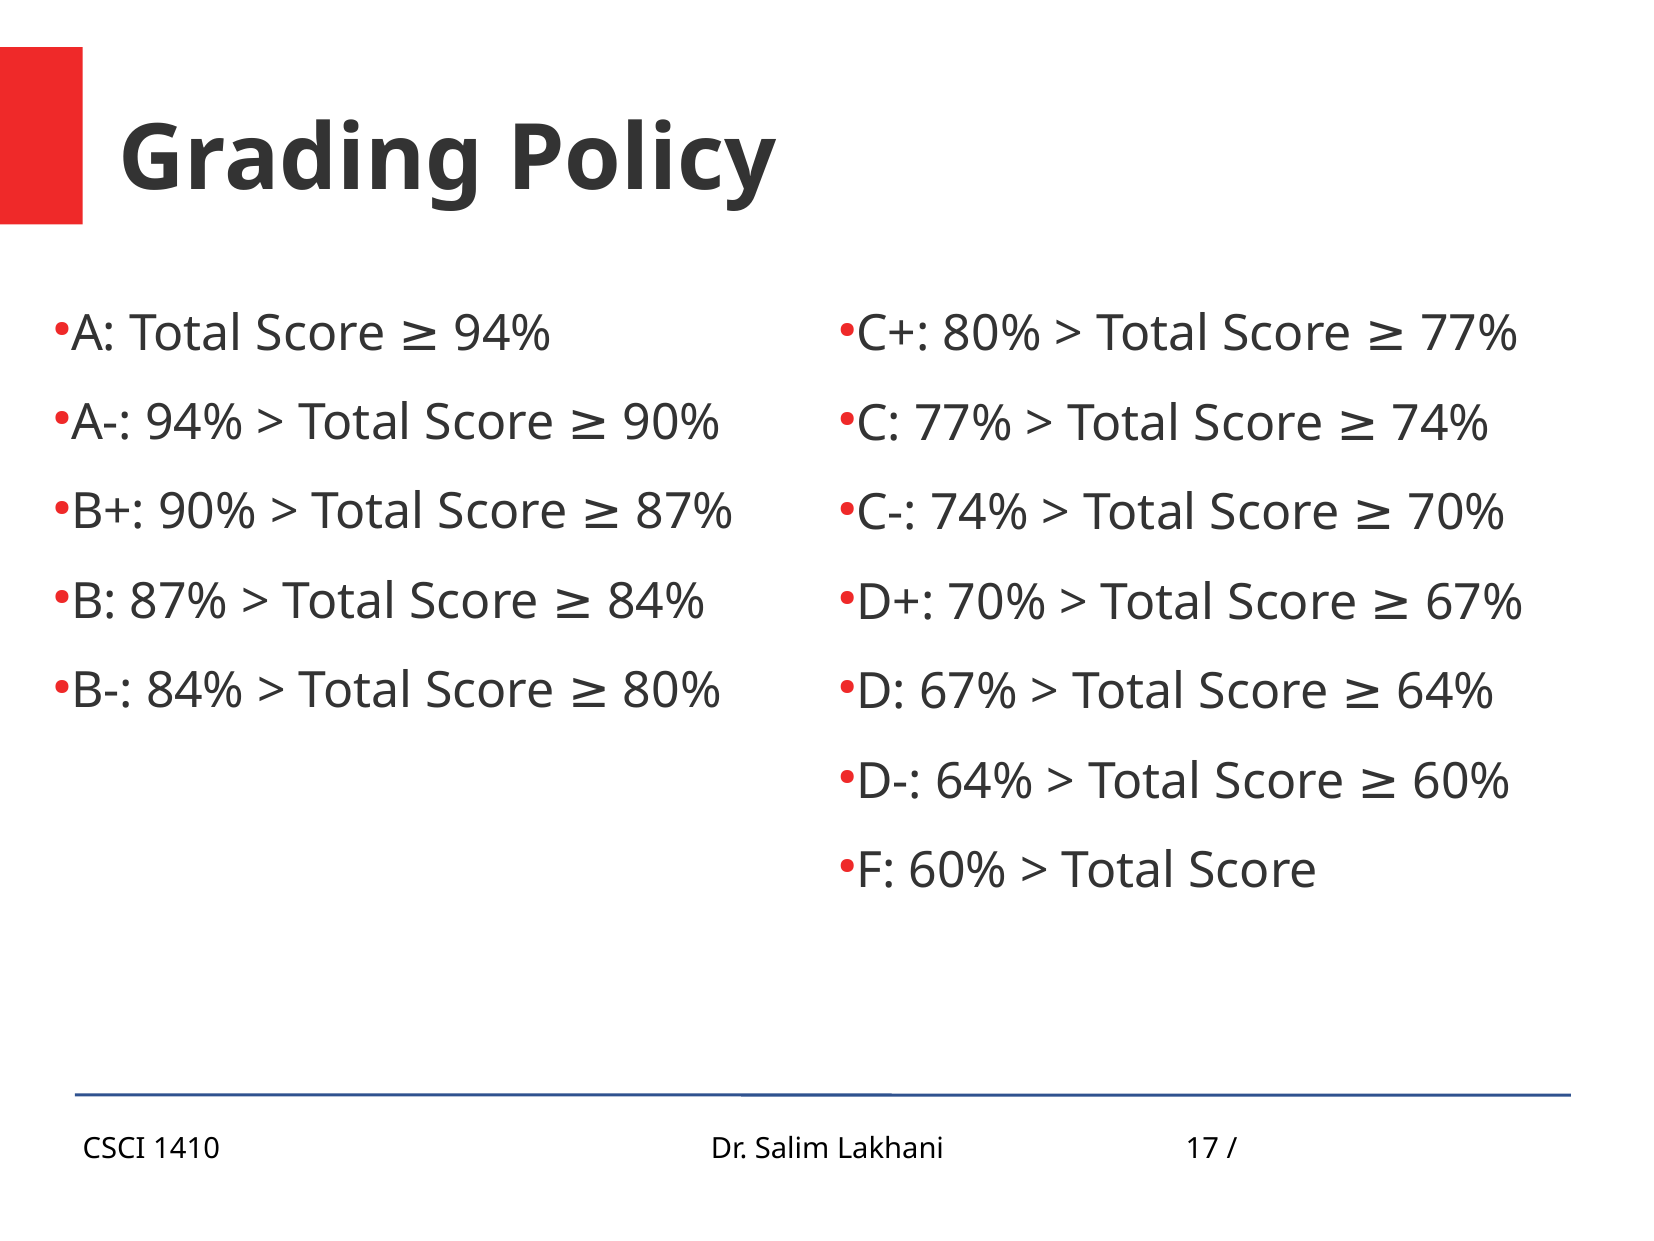

# Grading Policy
A: Total Score ≥ 94%
A-: 94% > Total Score ≥ 90%
B+: 90% > Total Score ≥ 87%
B: 87% > Total Score ≥ 84%
B-: 84% > Total Score ≥ 80%
C+: 80% > Total Score ≥ 77%
C: 77% > Total Score ≥ 74%
C-: 74% > Total Score ≥ 70%
D+: 70% > Total Score ≥ 67%
D: 67% > Total Score ≥ 64%
D-: 64% > Total Score ≥ 60%
F: 60% > Total Score
CSCI 1410
Dr. Salim Lakhani